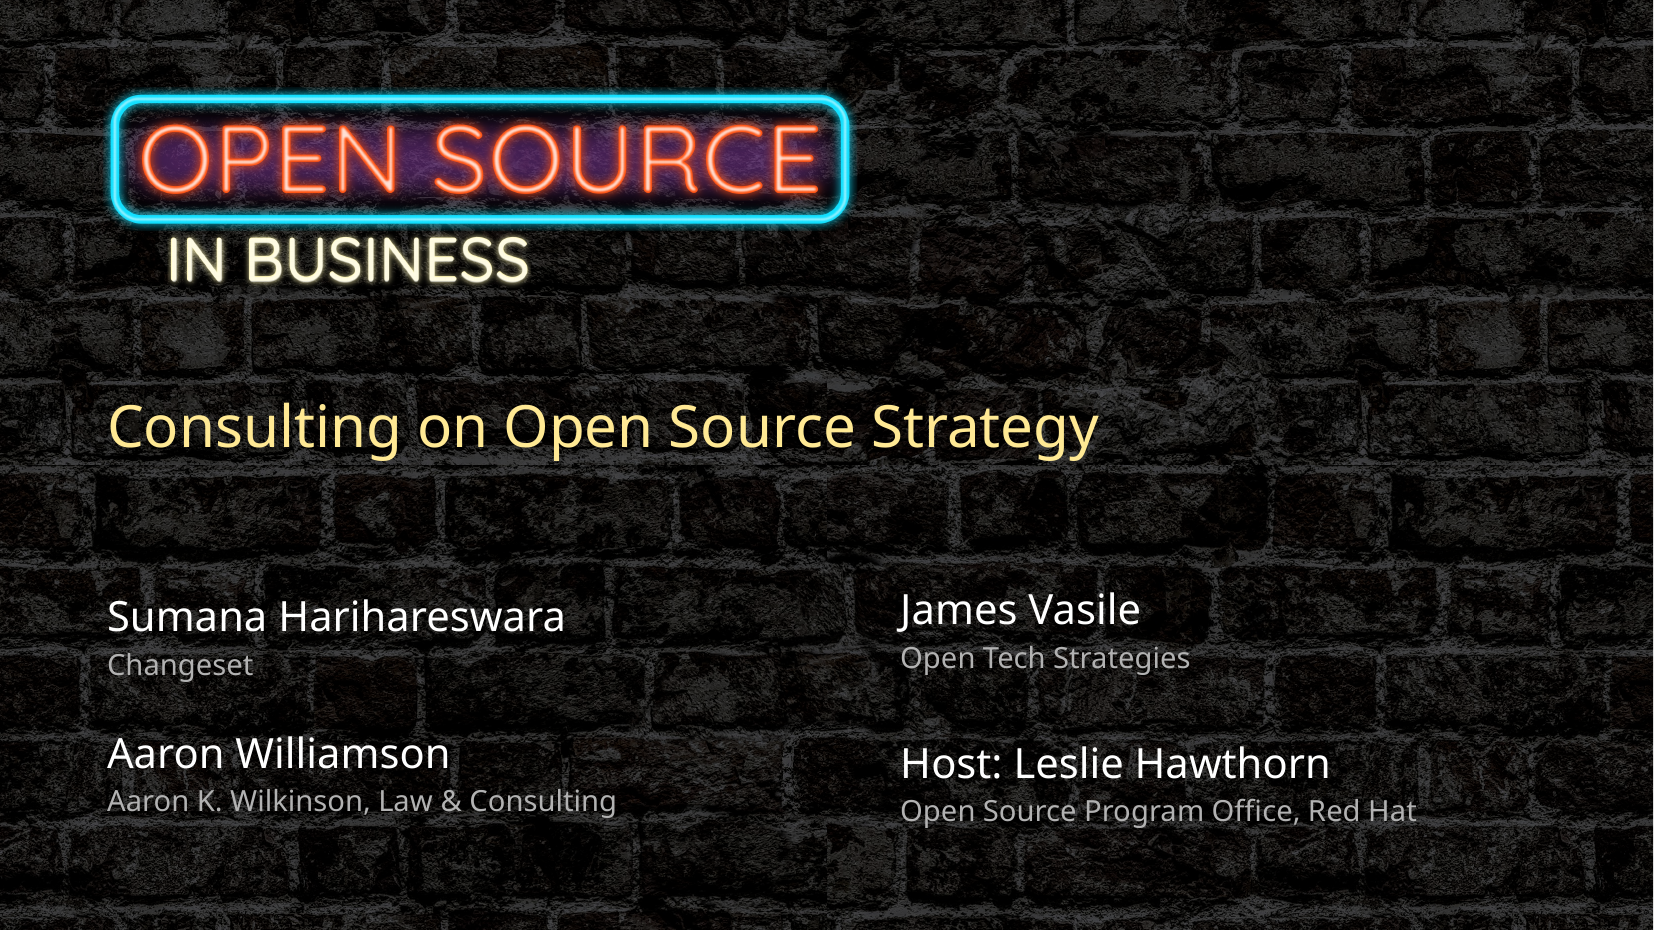

# Consulting on Open Source Strategy
James Vasile
Open Tech Strategies
Host: Leslie Hawthorn
Open Source Program Office, Red Hat
Sumana Harihareswara
Changeset
Aaron Williamson
Aaron K. Wilkinson, Law & Consulting